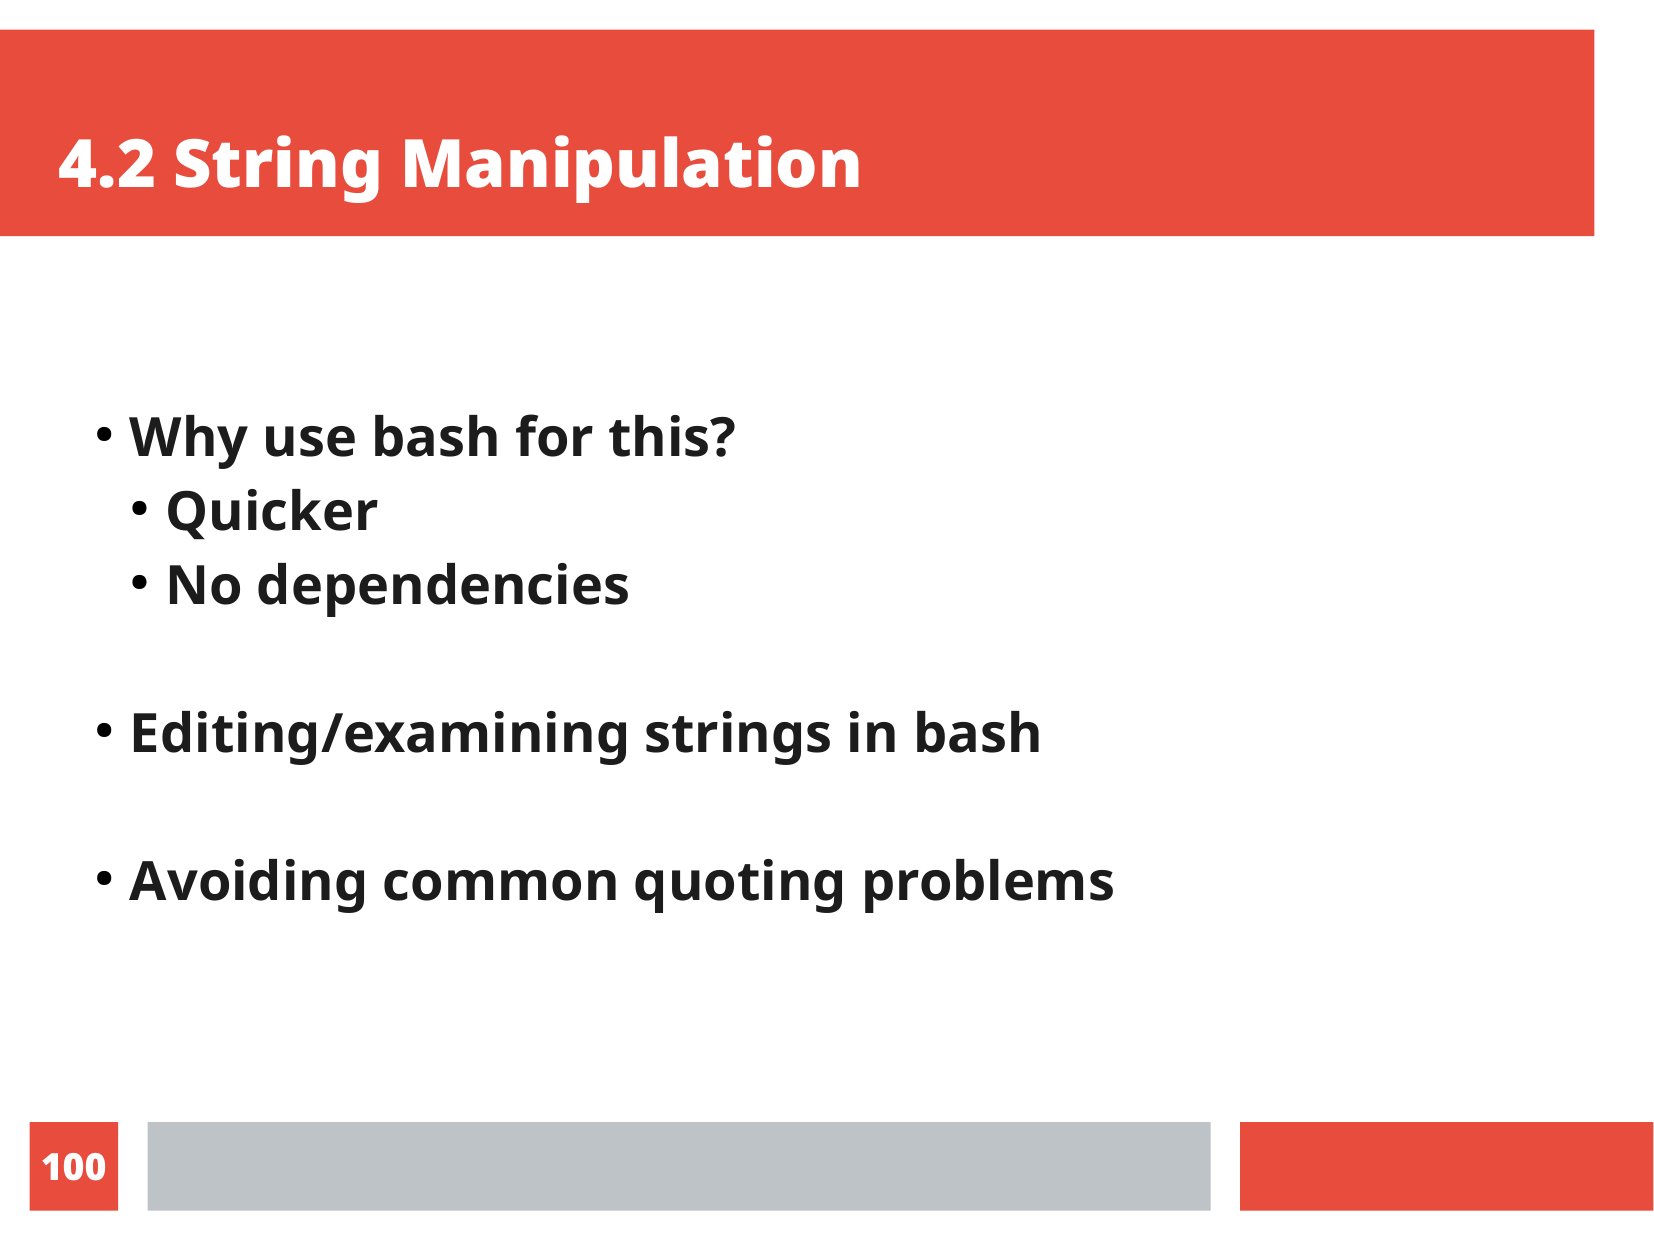

# 4.2 String Manipulation
Why use bash for this?
Quicker
No dependencies
Editing/examining strings in bash
Avoiding common quoting problems
100